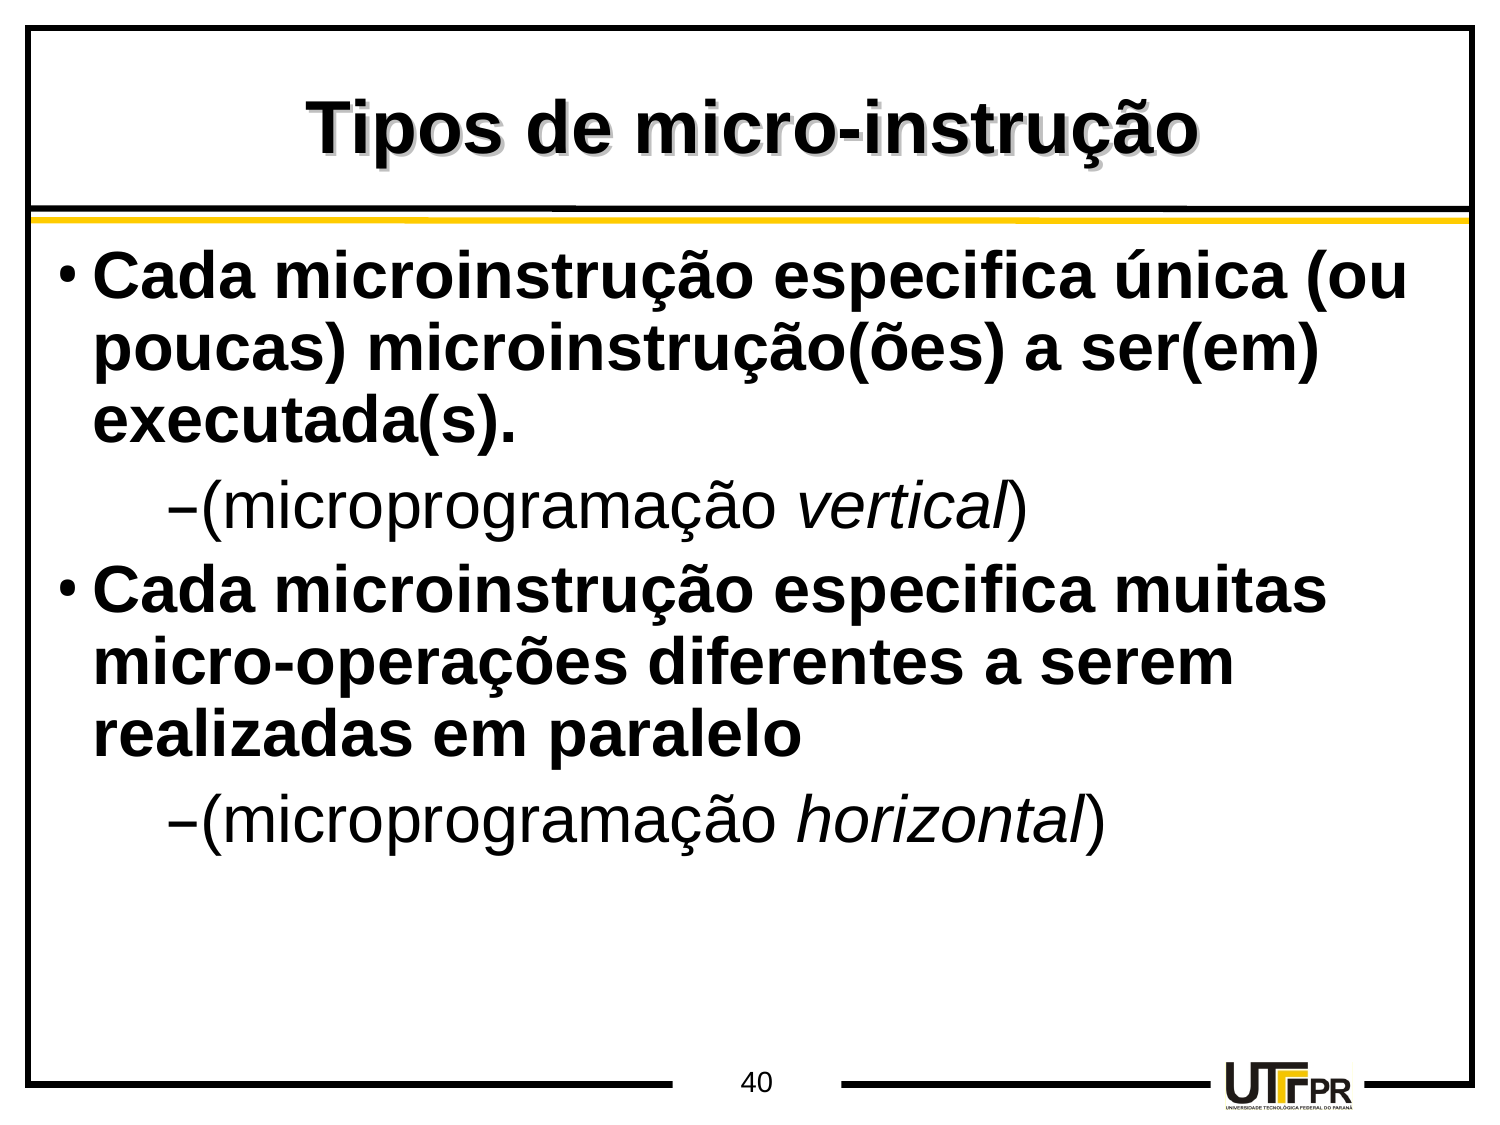

Tipos de micro-instrução
# Cada microinstrução especifica única (ou poucas) microinstrução(ões) a ser(em) executada(s).
(microprogramação vertical)
Cada microinstrução especifica muitas micro-operações diferentes a serem realizadas em paralelo
(microprogramação horizontal)